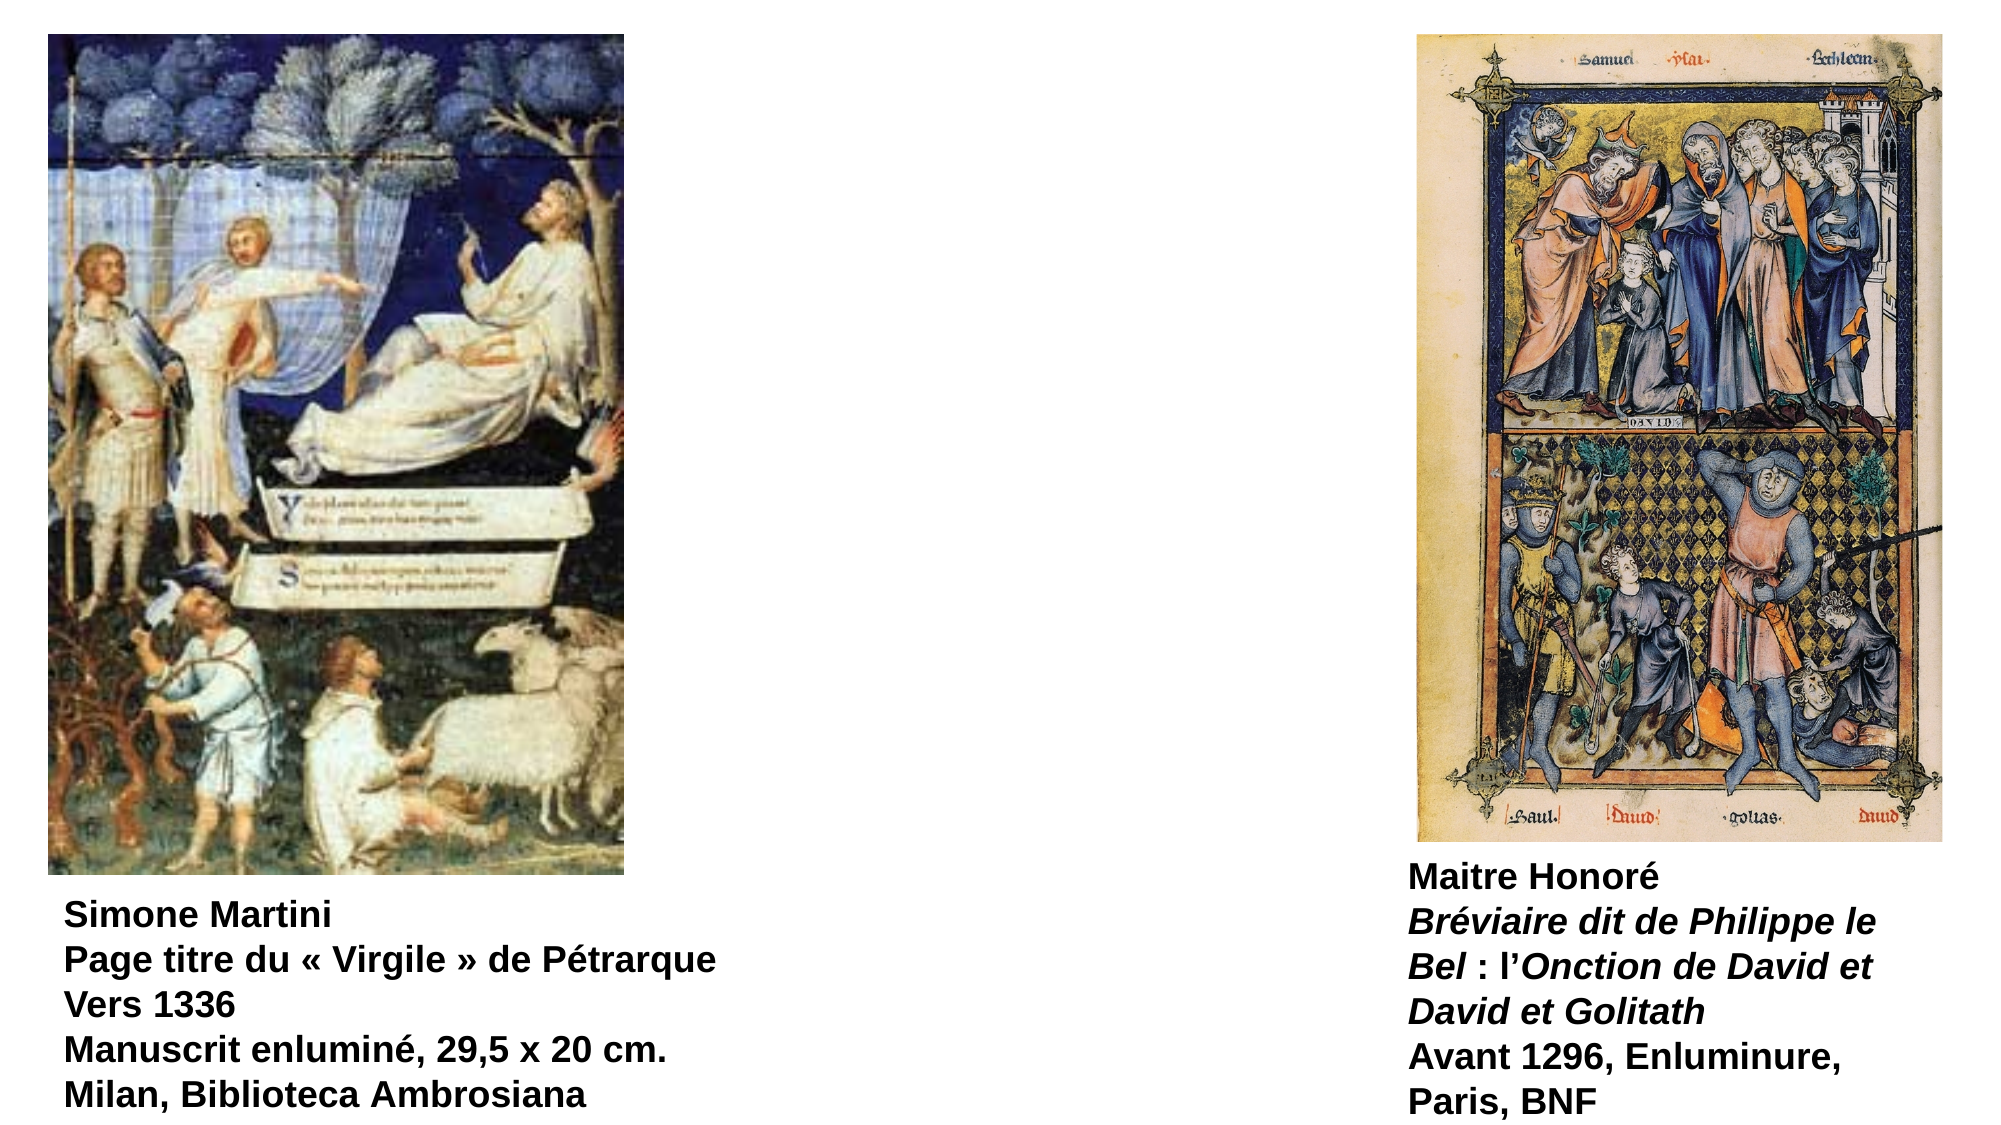

Maitre Honoré
Bréviaire dit de Philippe le Bel : l’Onction de David et David et Golitath
Avant 1296, Enluminure, Paris, BNF
Simone Martini
Page titre du « Virgile » de Pétrarque
Vers 1336
Manuscrit enluminé, 29,5 x 20 cm.
Milan, Biblioteca Ambrosiana